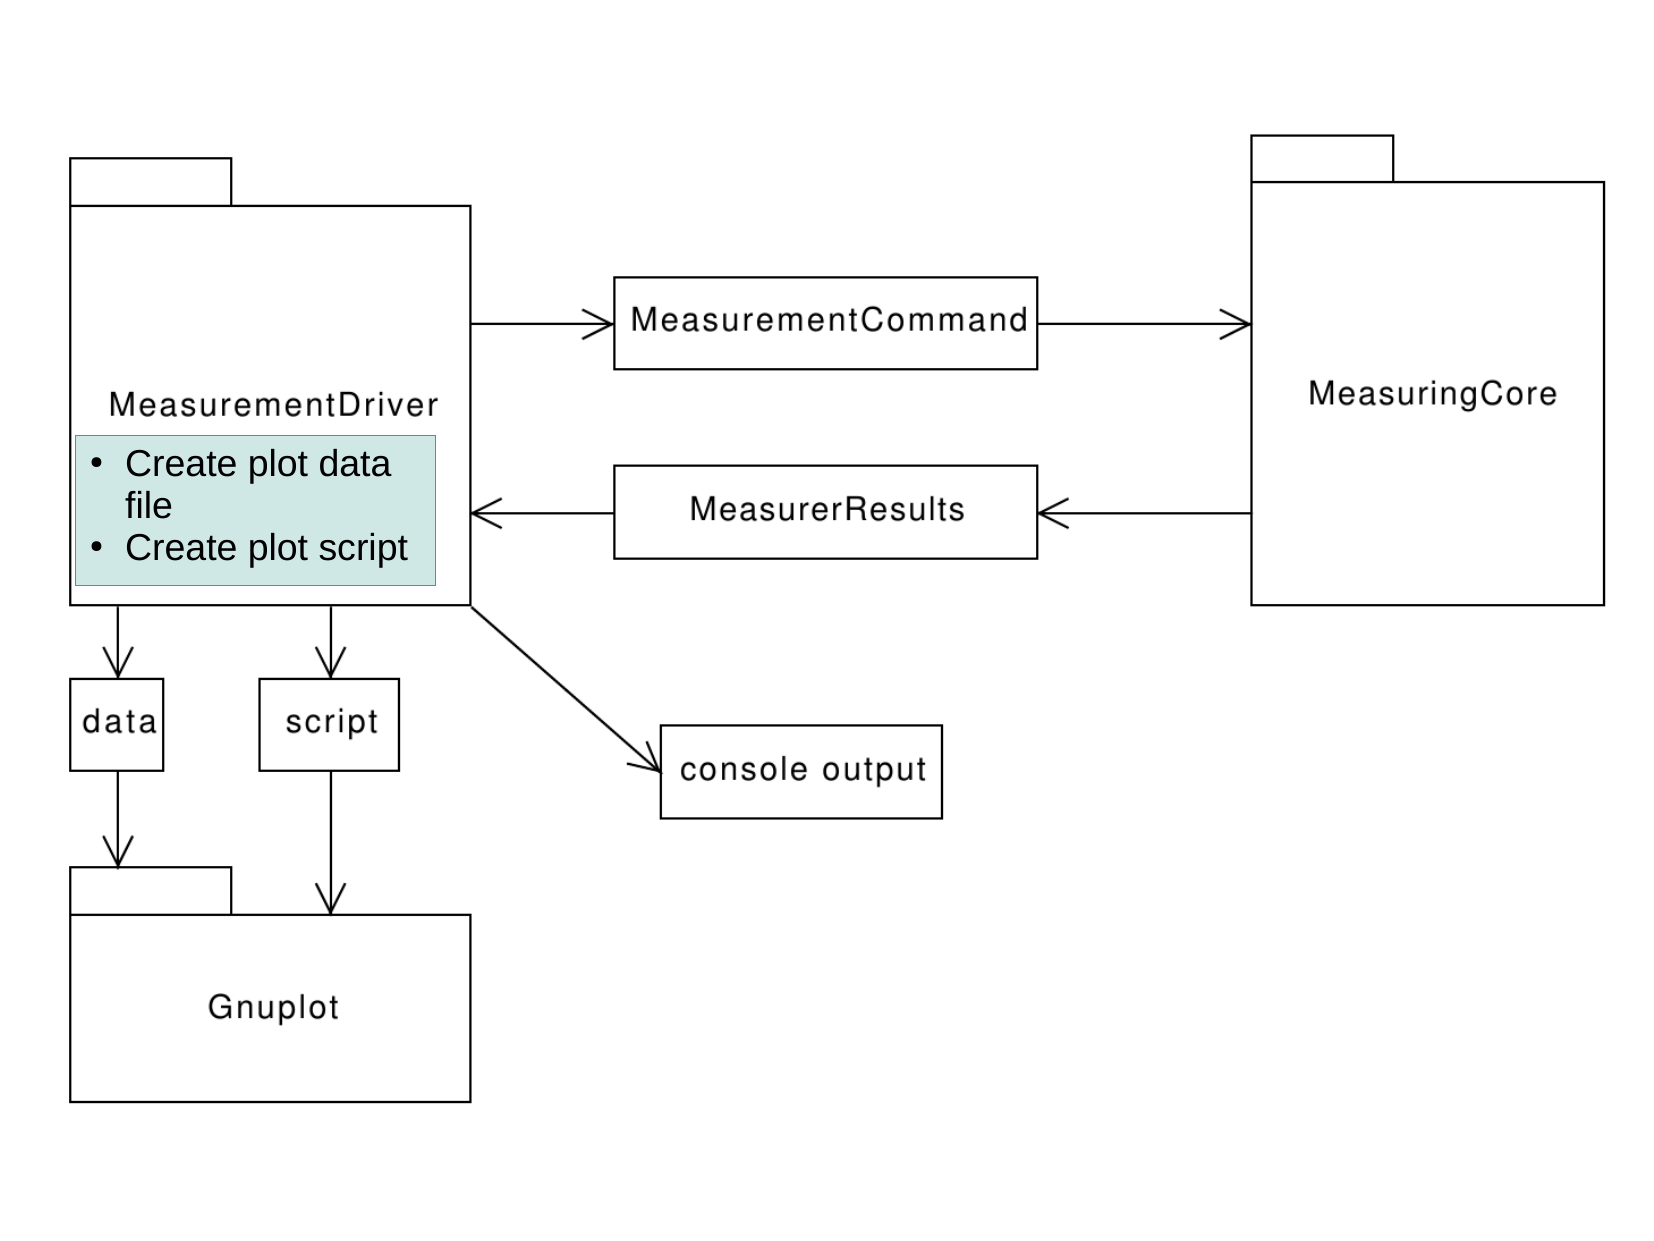

Create plot data
file
Create plot script